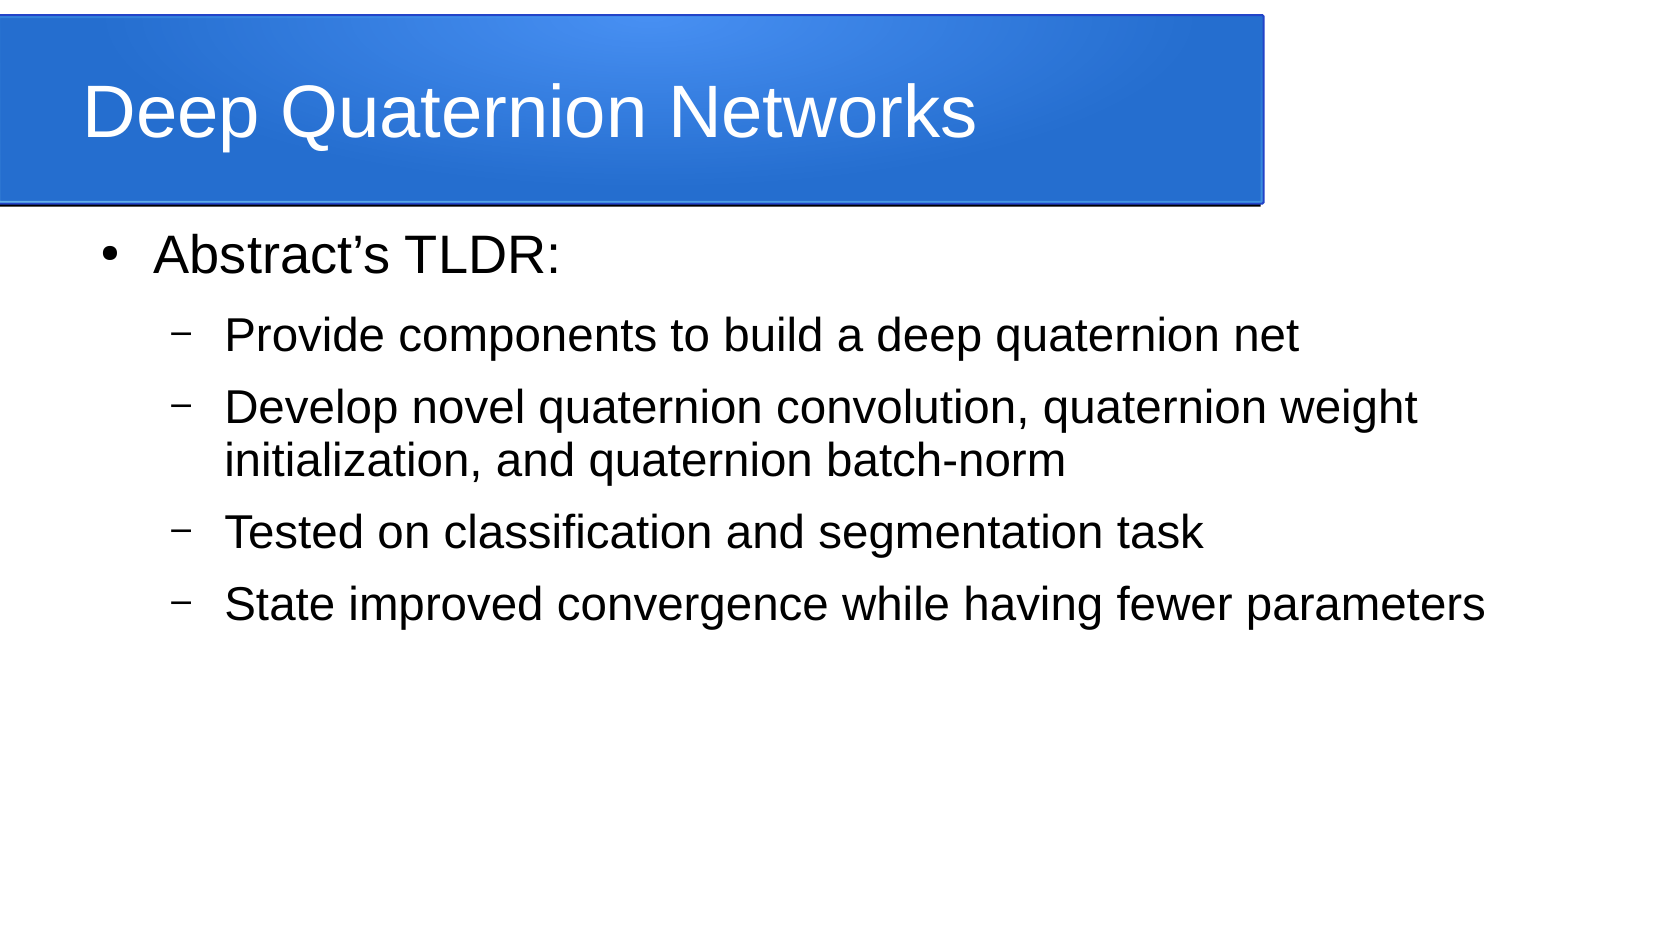

# Deep Quaternion Networks
Abstract’s TLDR:
Provide components to build a deep quaternion net
Develop novel quaternion convolution, quaternion weight initialization, and quaternion batch-norm
Tested on classification and segmentation task
State improved convergence while having fewer parameters